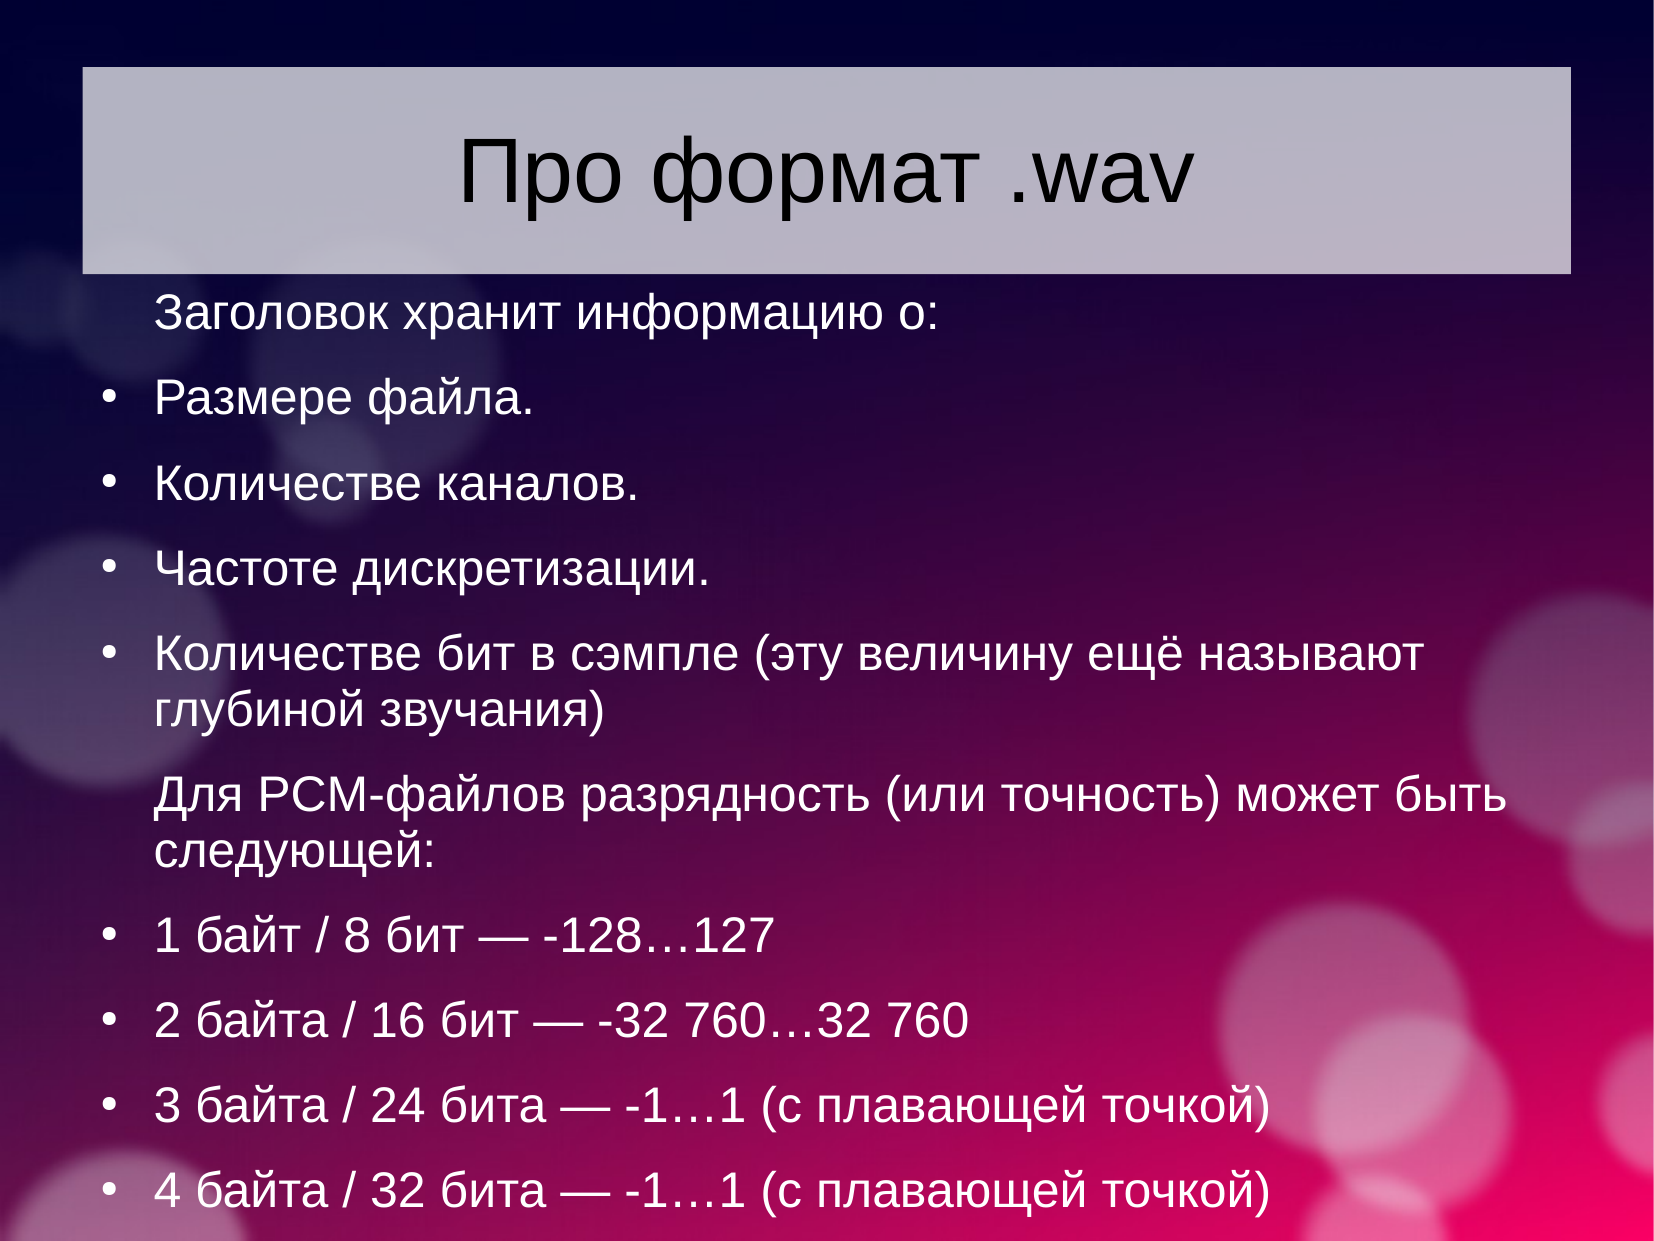

# Про формат .wav
Заголовок хранит информацию о:
Размере файла.
Количестве каналов.
Частоте дискретизации.
Количестве бит в сэмпле (эту величину ещё называют глубиной звучания)
Для PCM-файлов разрядность (или точность) может быть следующей:
1 байт / 8 бит — -128…127
2 байта / 16 бит — -32 760…32 760
3 байта / 24 бита — -1…1 (с плавающей точкой)
4 байта / 32 бита — -1…1 (с плавающей точкой)